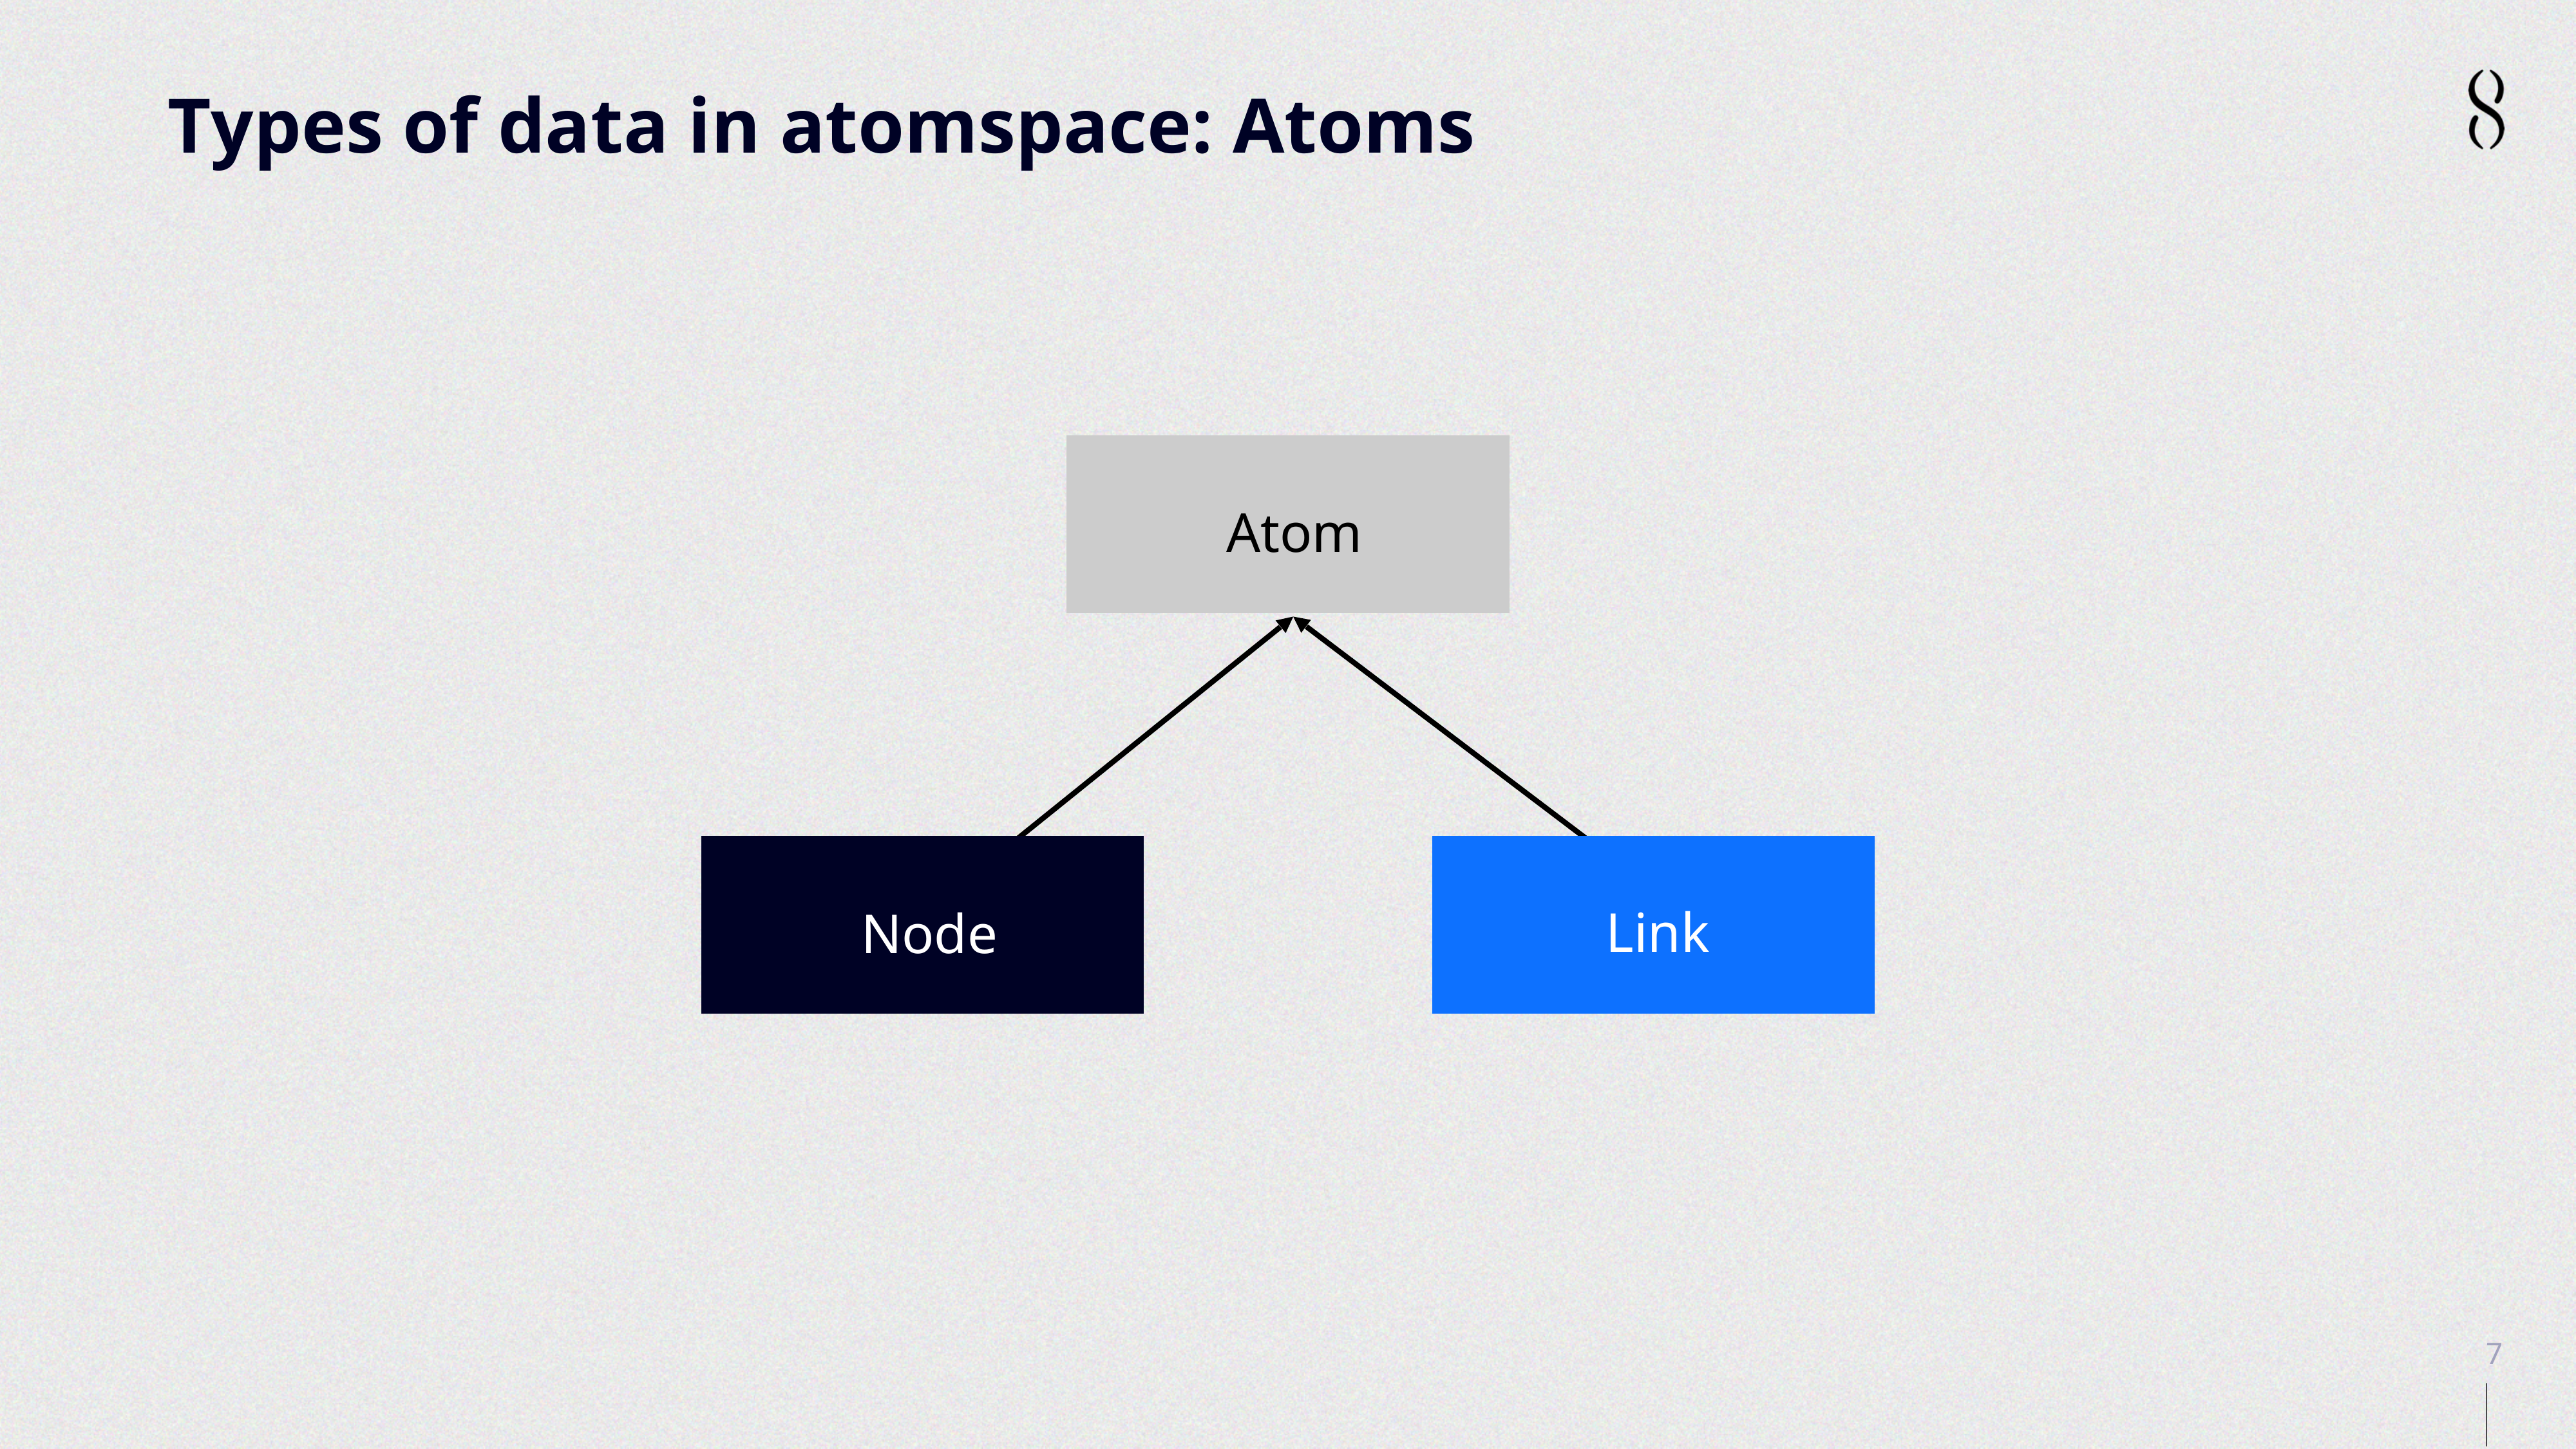

Types of data in atomspace: Atoms
Atom
Link
Node
 7